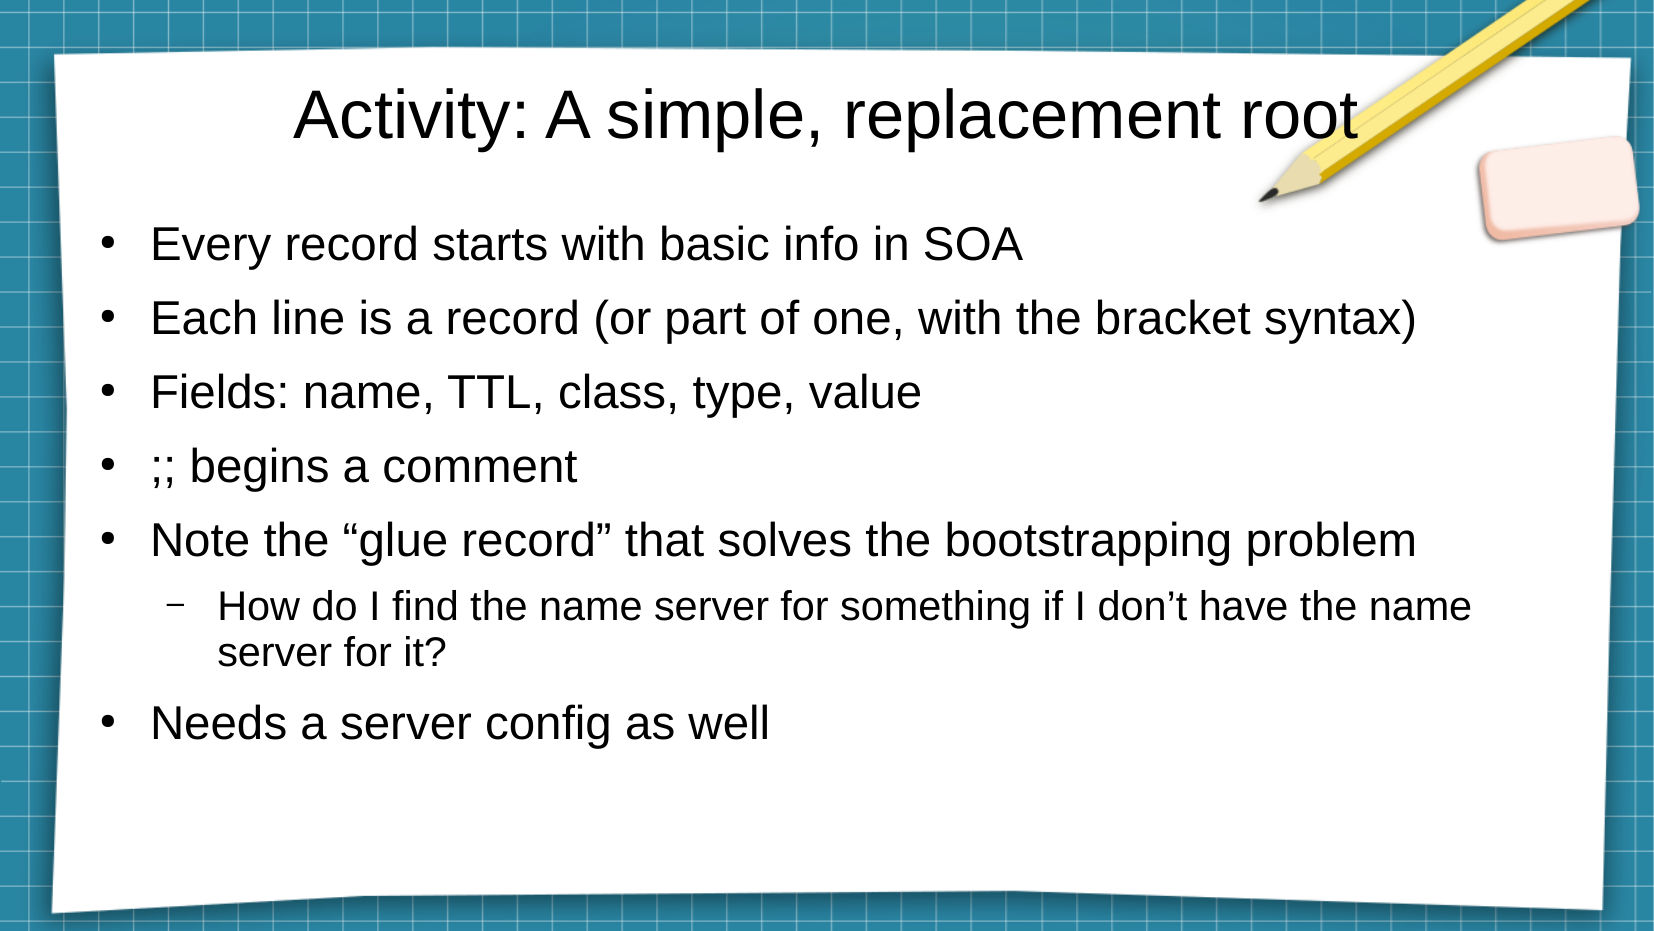

# Activity: A simple, replacement root
Every record starts with basic info in SOA
Each line is a record (or part of one, with the bracket syntax)
Fields: name, TTL, class, type, value
;; begins a comment
Note the “glue record” that solves the bootstrapping problem
How do I find the name server for something if I don’t have the name server for it?
Needs a server config as well